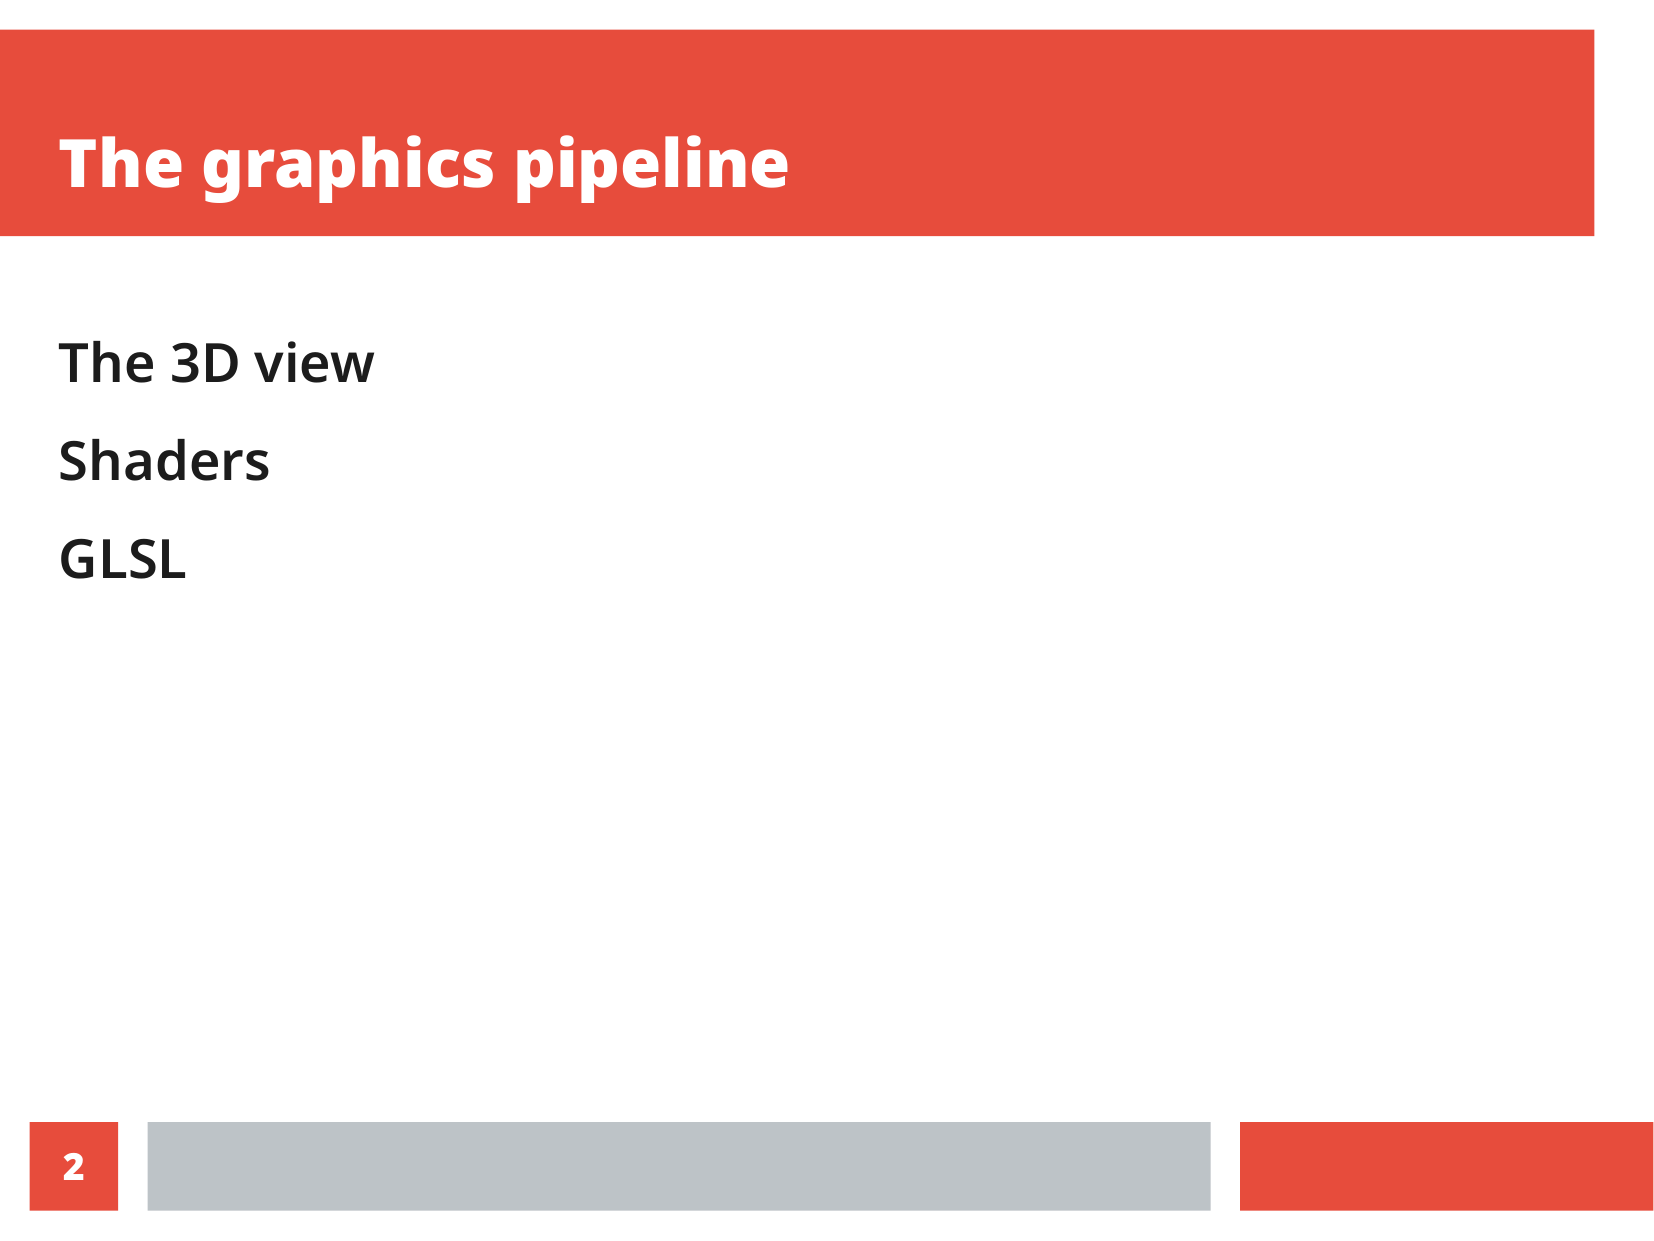

# The graphics pipeline
The 3D view
Shaders
GLSL
2